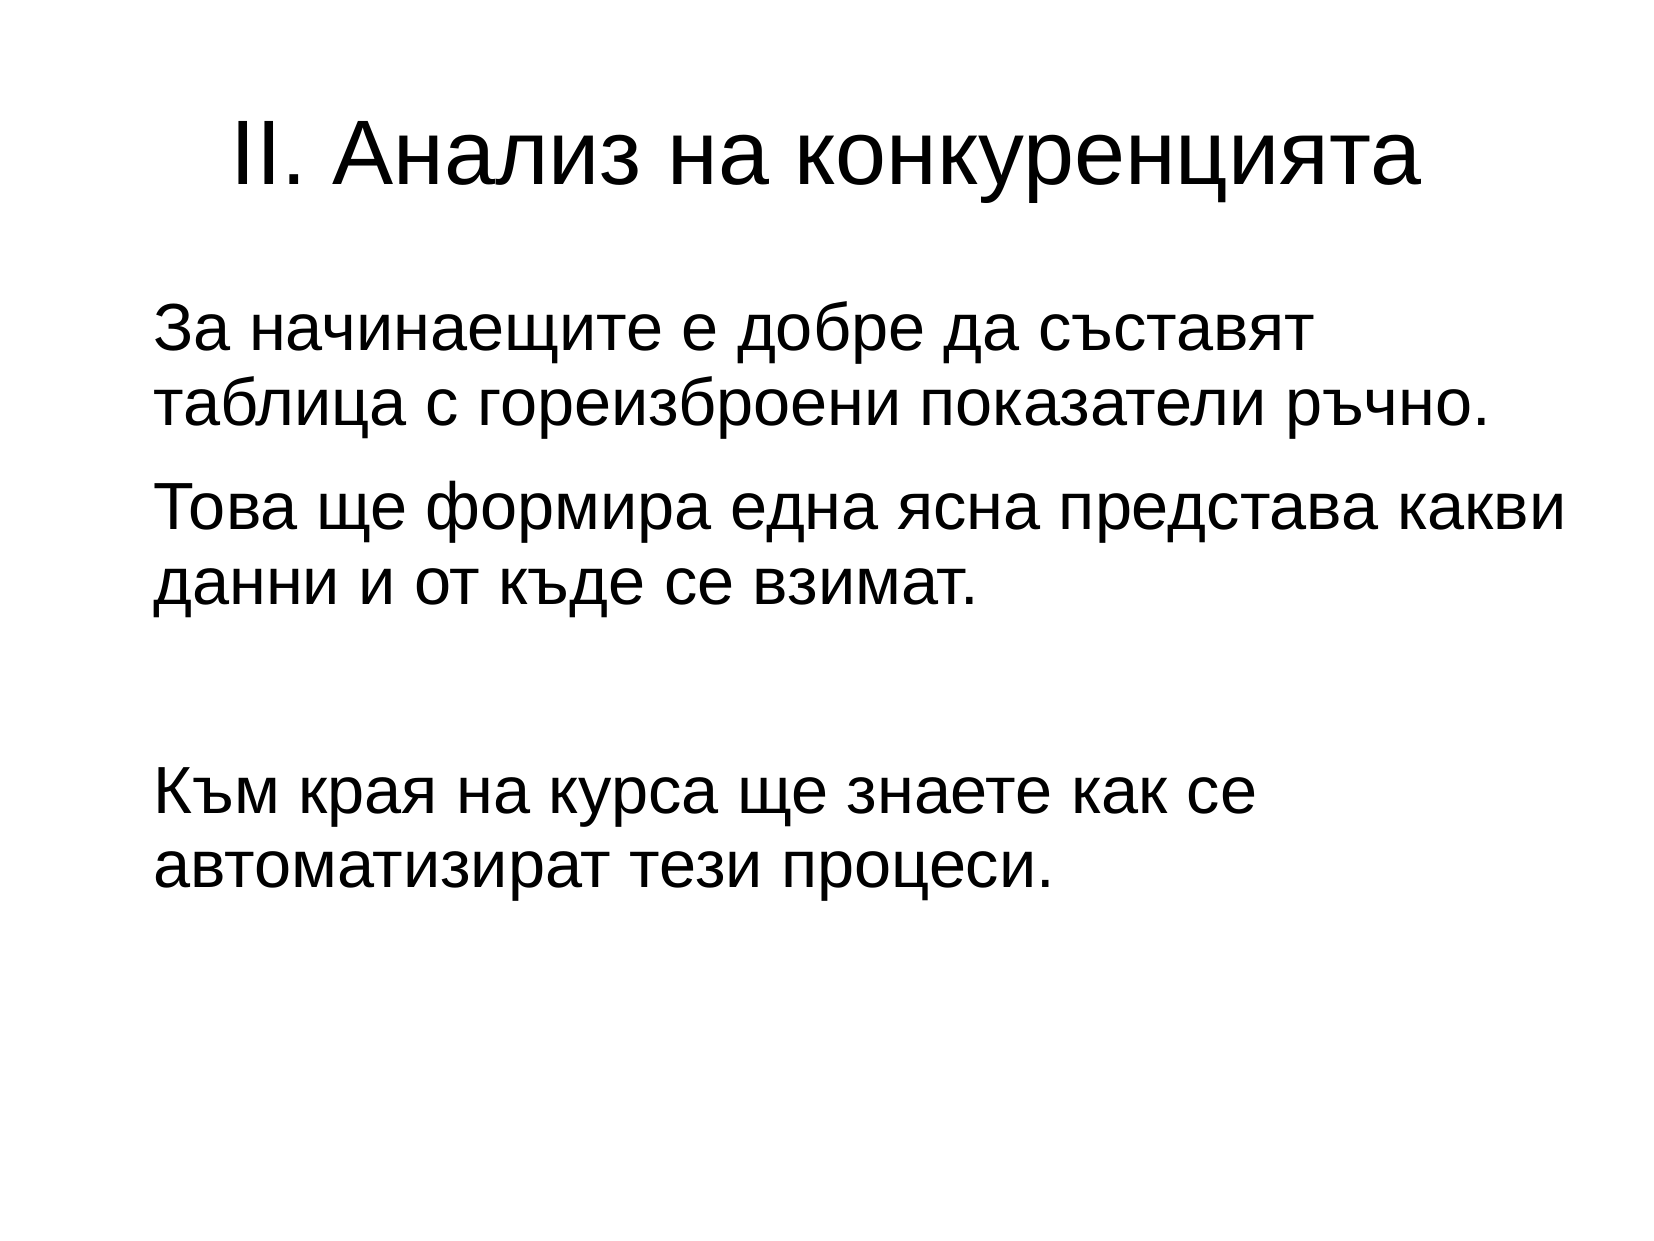

# II. Анализ на конкуренцията
За начинаещите е добре да съставят таблица с гореизброени показатели ръчно.
Това ще формира една ясна представа какви данни и от къде се взимат.
Към края на курса ще знаете как се автоматизират тези процеси.